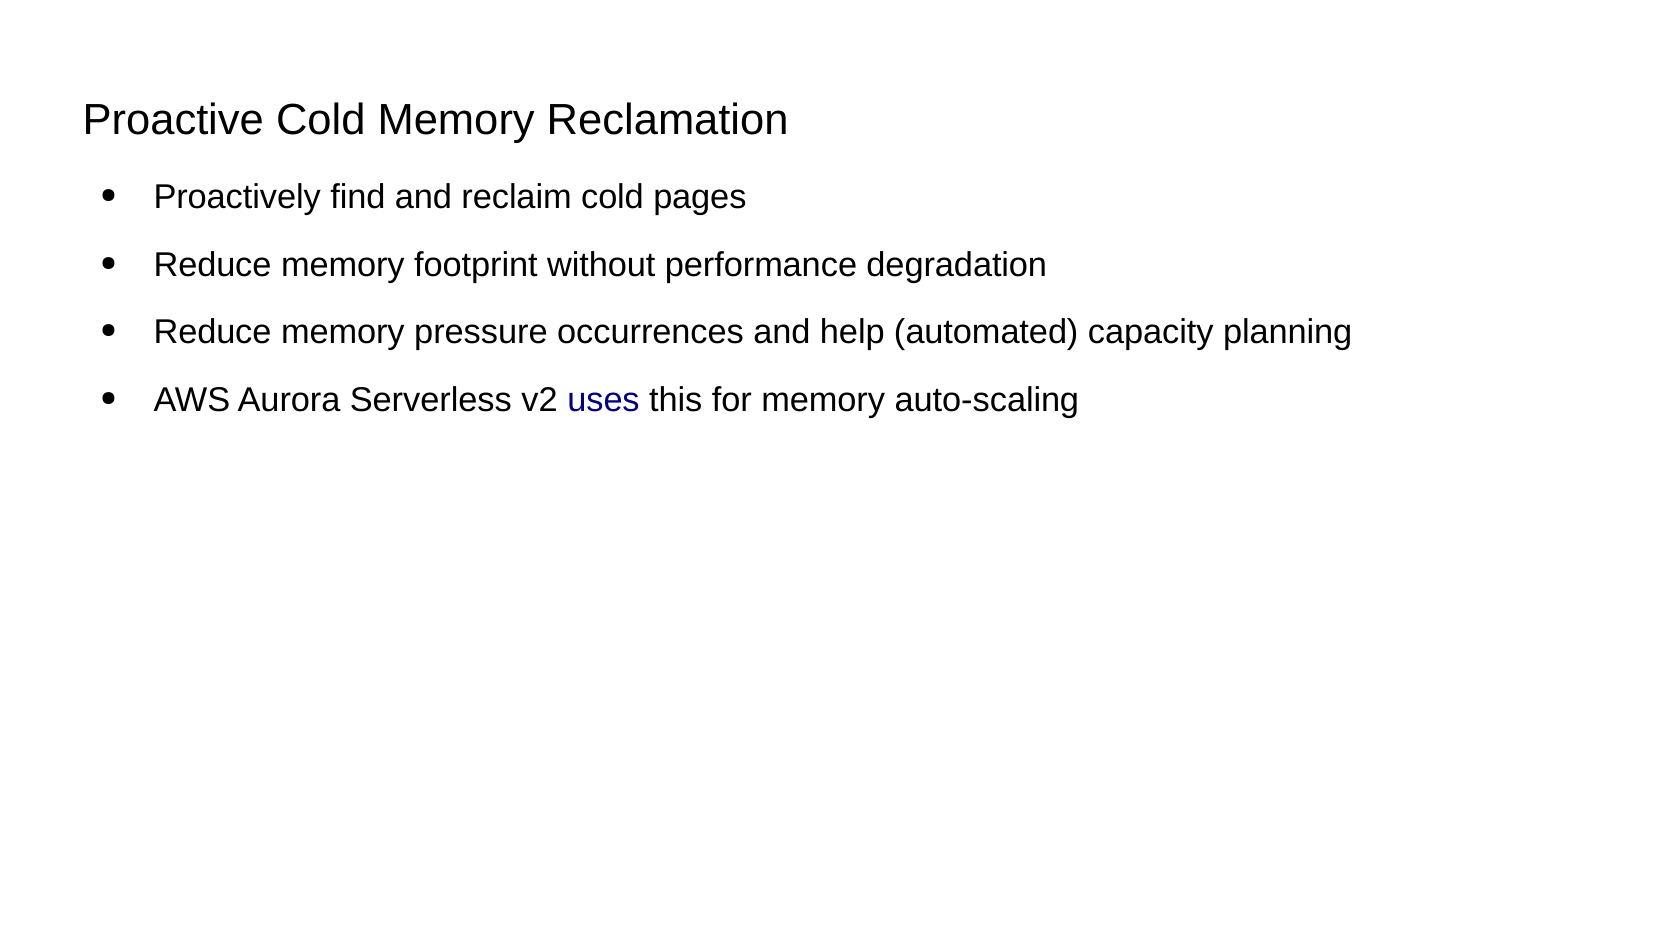

# Proactive Cold Memory Reclamation
Proactively find and reclaim cold pages
Reduce memory footprint without performance degradation
Reduce memory pressure occurrences and help (automated) capacity planning
AWS Aurora Serverless v2 uses this for memory auto-scaling